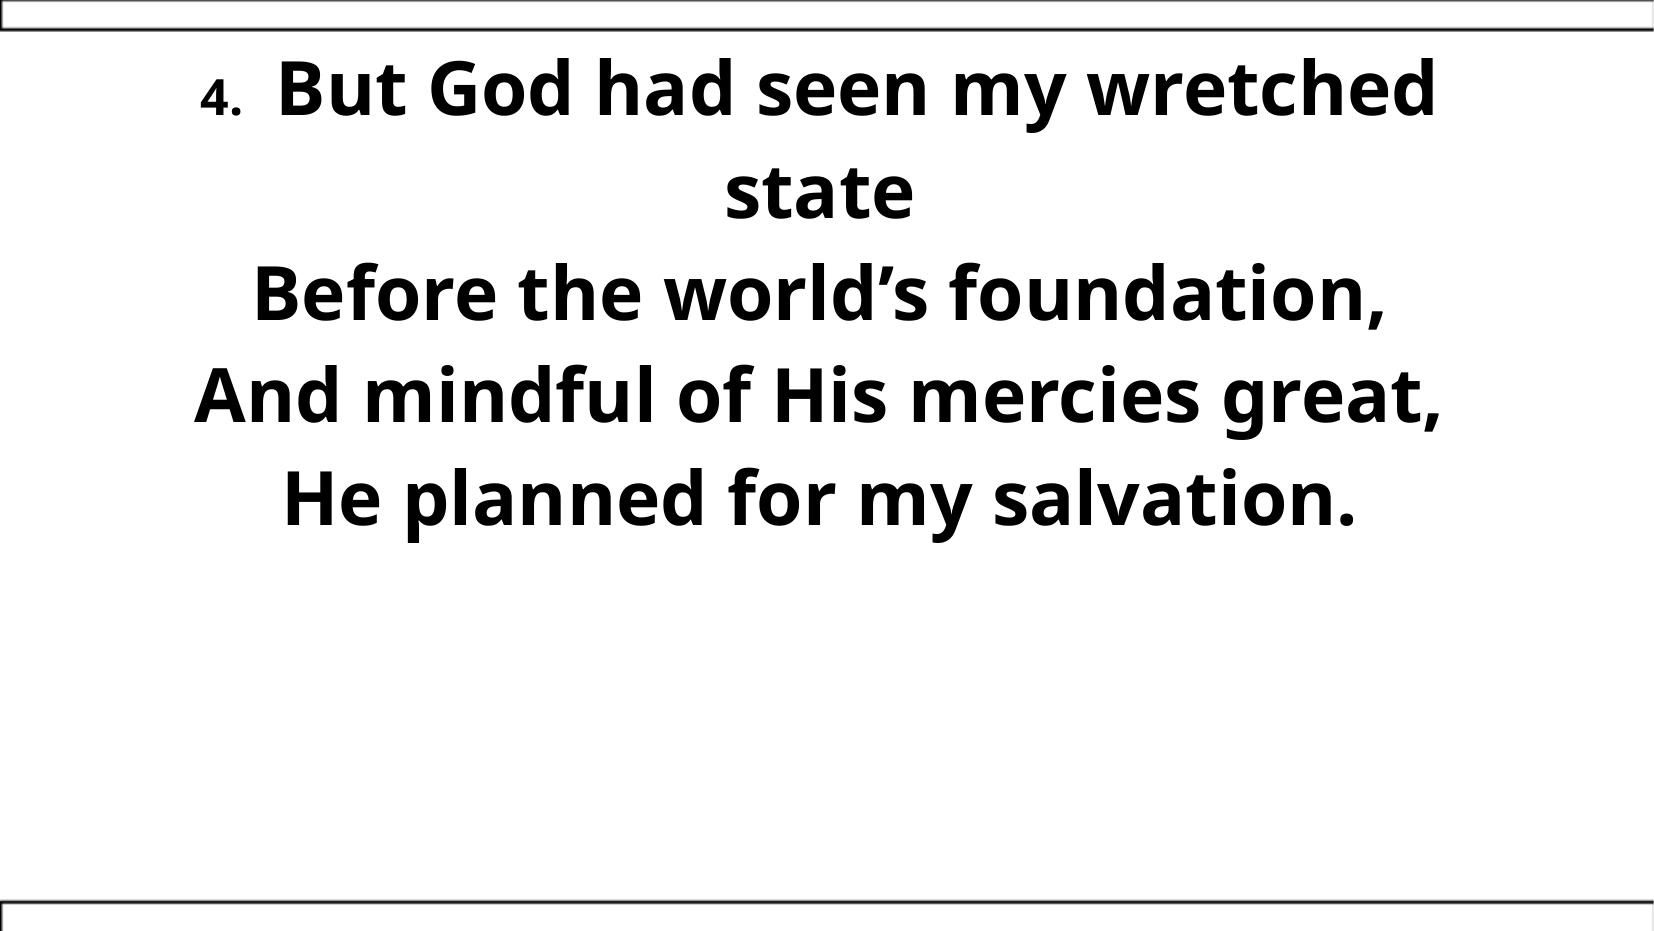

4.	But God had seen my wretched state
Before the world’s foundation,
And mindful of His mercies great,
He planned for my salvation.